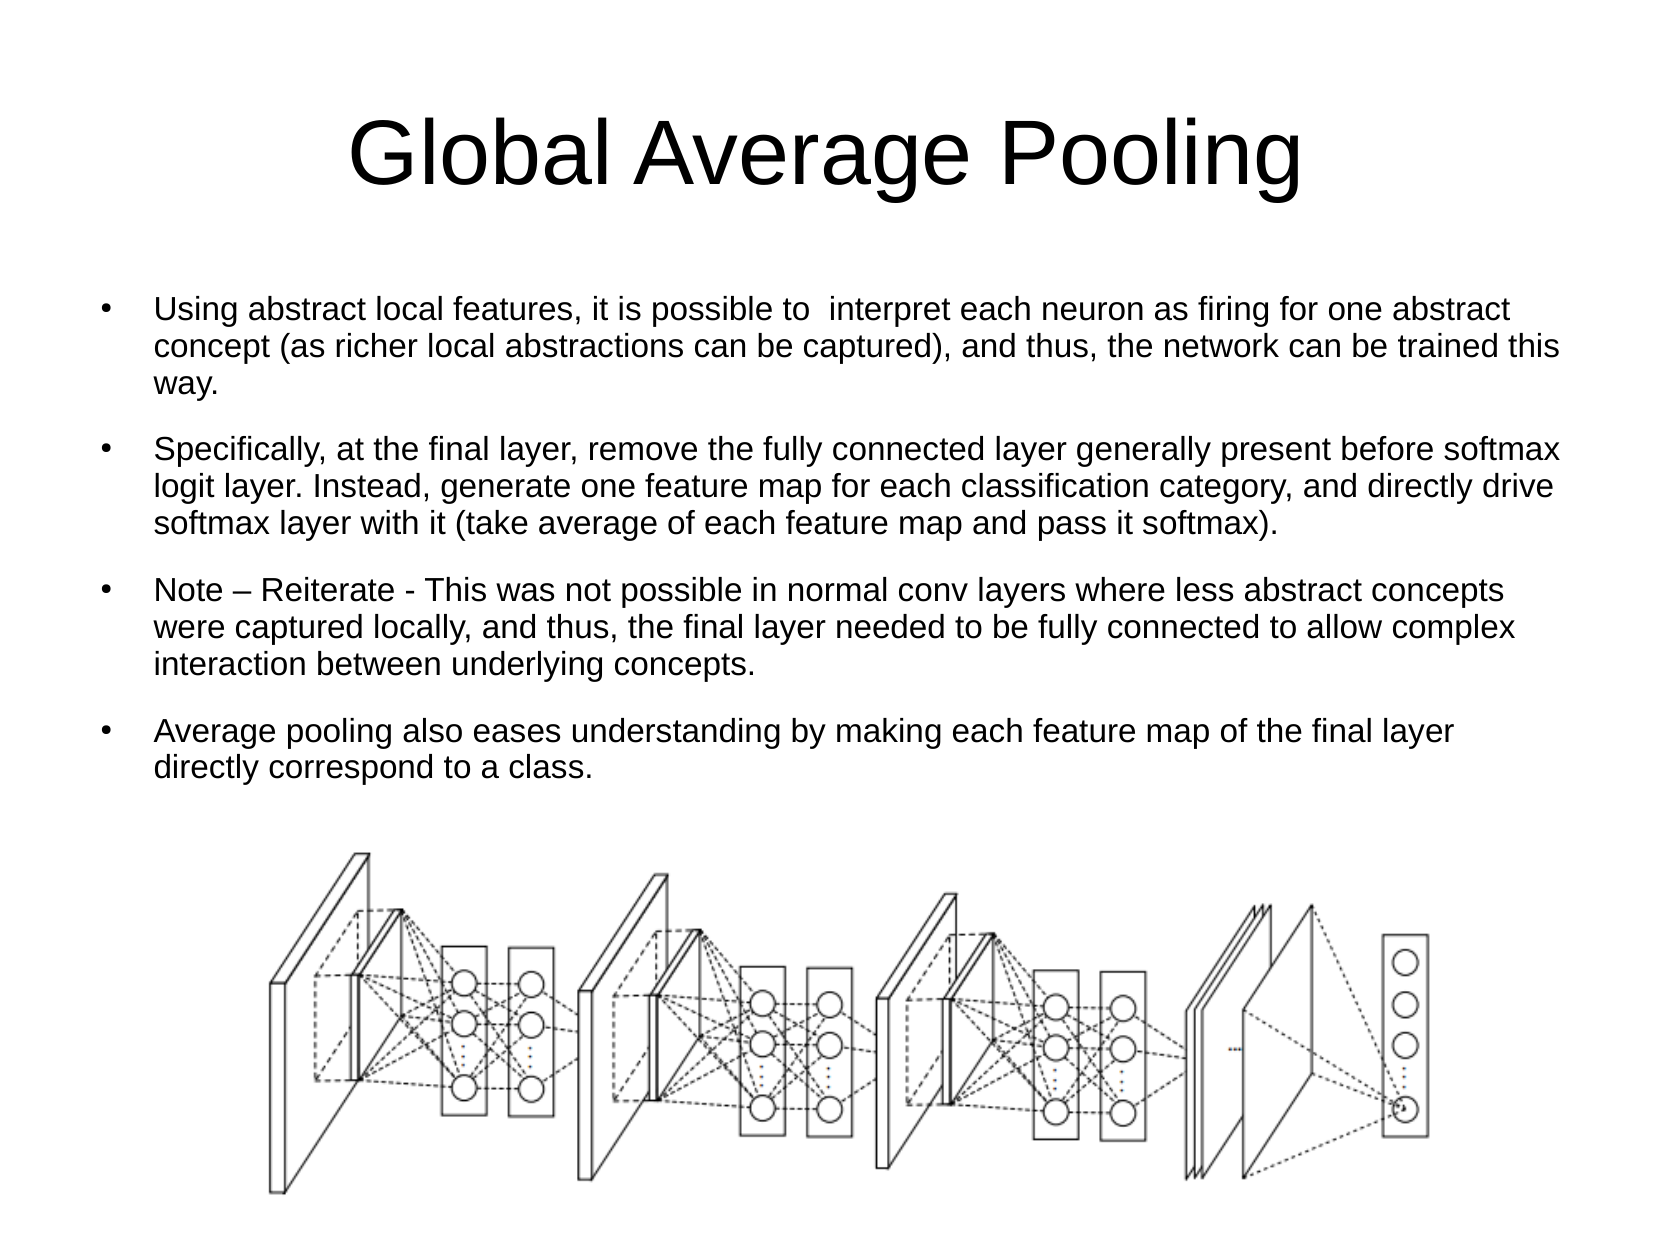

# Global Average Pooling
Using abstract local features, it is possible to interpret each neuron as firing for one abstract concept (as richer local abstractions can be captured), and thus, the network can be trained this way.
Specifically, at the final layer, remove the fully connected layer generally present before softmax logit layer. Instead, generate one feature map for each classification category, and directly drive softmax layer with it (take average of each feature map and pass it softmax).
Note – Reiterate - This was not possible in normal conv layers where less abstract concepts were captured locally, and thus, the final layer needed to be fully connected to allow complex interaction between underlying concepts.
Average pooling also eases understanding by making each feature map of the final layer directly correspond to a class.